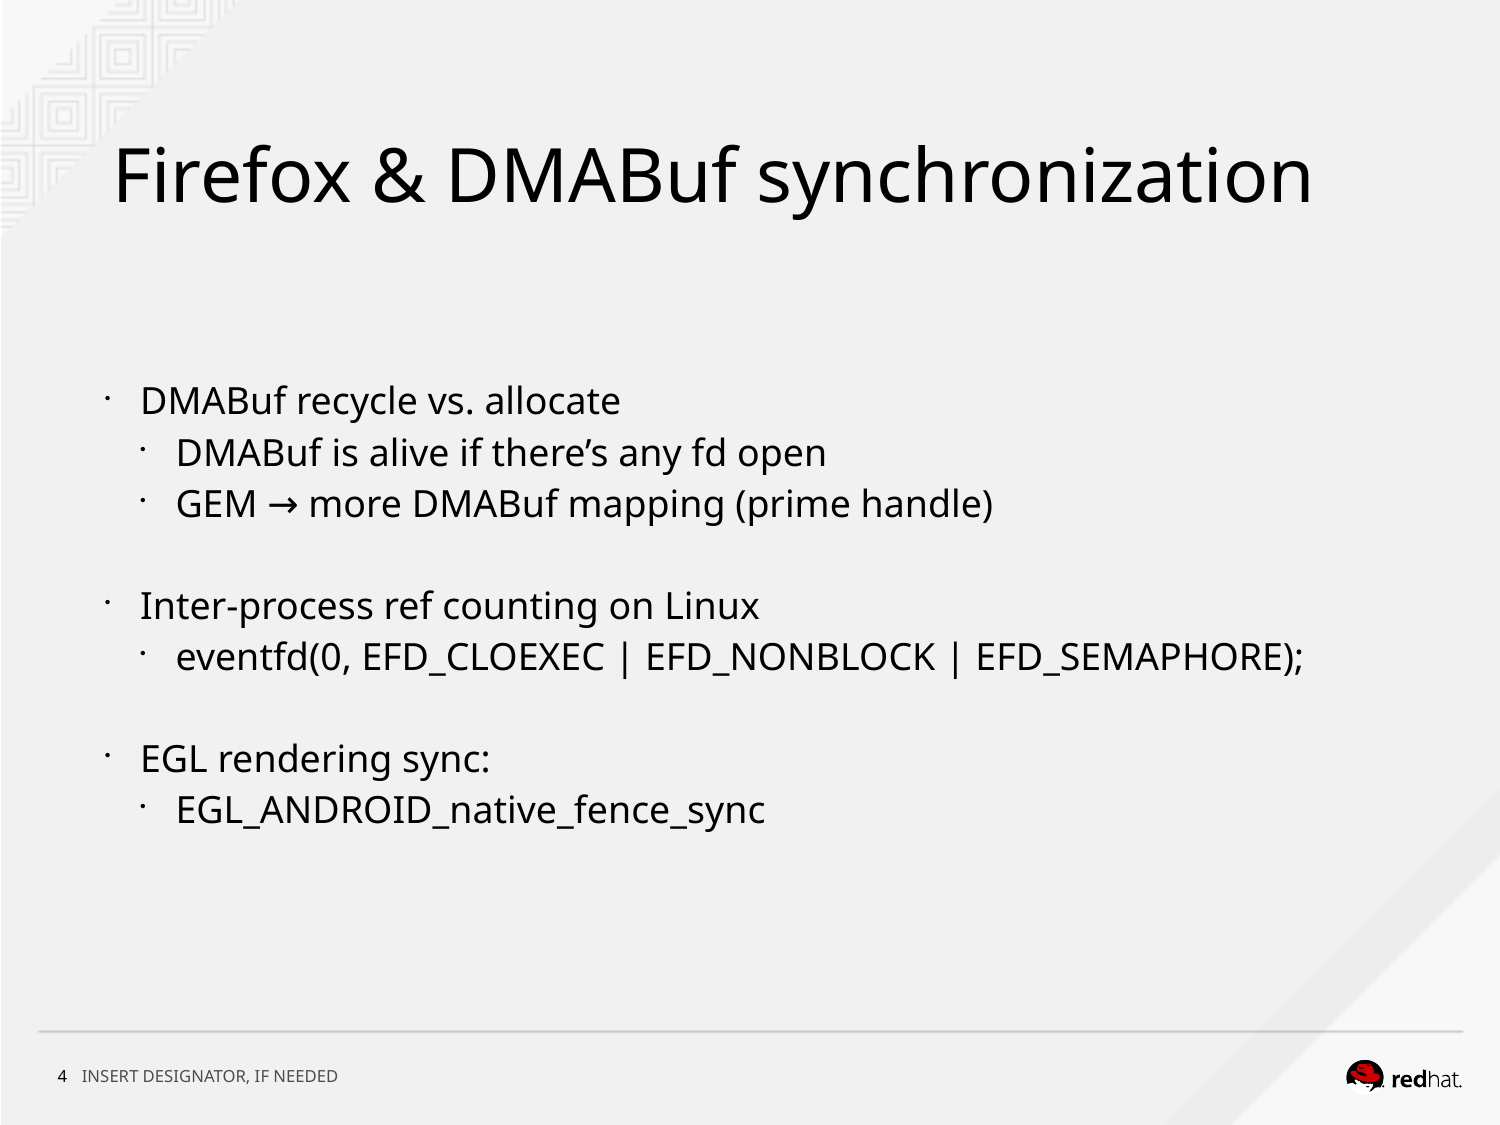

# Firefox & DMABuf synchronization
DMABuf recycle vs. allocate
DMABuf is alive if there’s any fd open
GEM → more DMABuf mapping (prime handle)
Inter-process ref counting on Linux
eventfd(0, EFD_CLOEXEC | EFD_NONBLOCK | EFD_SEMAPHORE);
EGL rendering sync:
EGL_ANDROID_native_fence_sync
4
INSERT DESIGNATOR, IF NEEDED